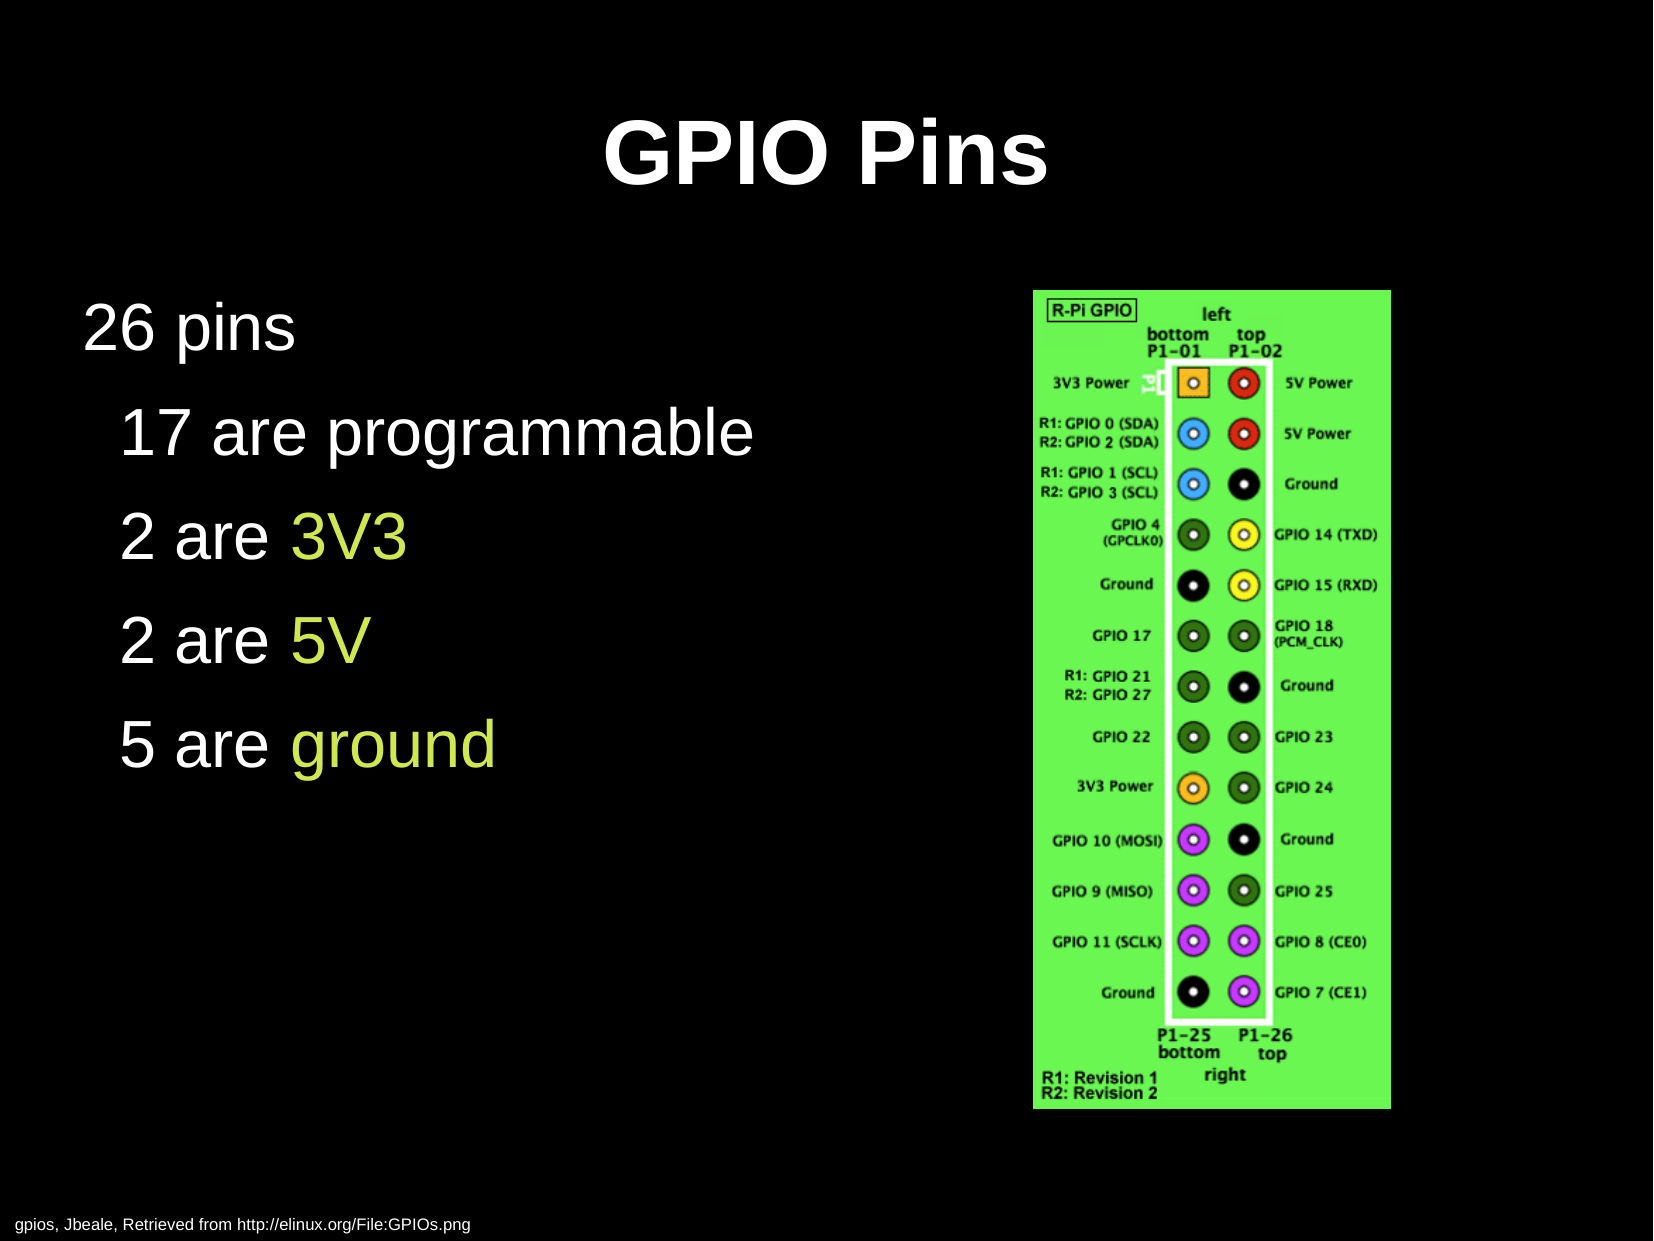

# GPIO Pins
26 pins
 17 are programmable
 2 are 3V3
 2 are 5V
 5 are ground
gpios, Jbeale, Retrieved from http://elinux.org/File:GPIOs.png